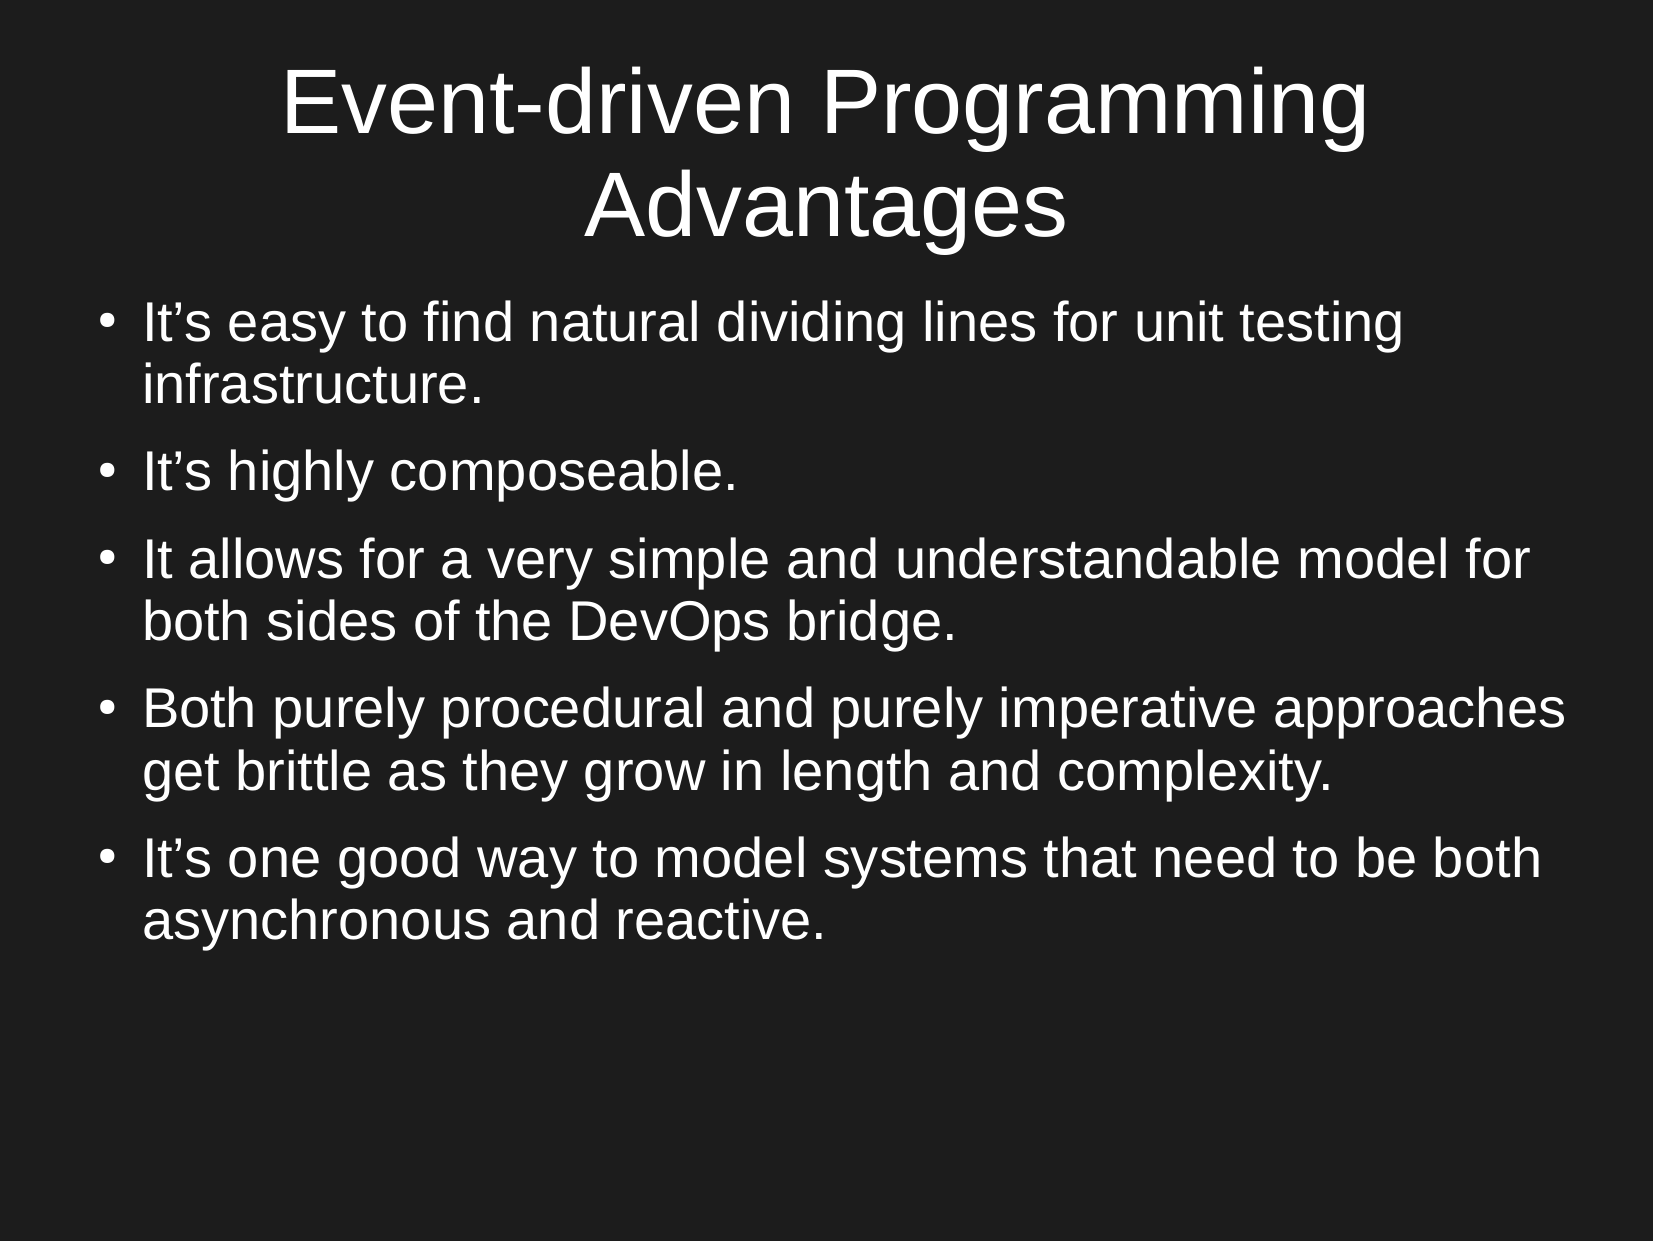

# Event-driven Programming Advantages
It’s easy to find natural dividing lines for unit testing infrastructure.
It’s highly composeable.
It allows for a very simple and understandable model for both sides of the DevOps bridge.
Both purely procedural and purely imperative approaches get brittle as they grow in length and complexity.
It’s one good way to model systems that need to be both asynchronous and reactive.